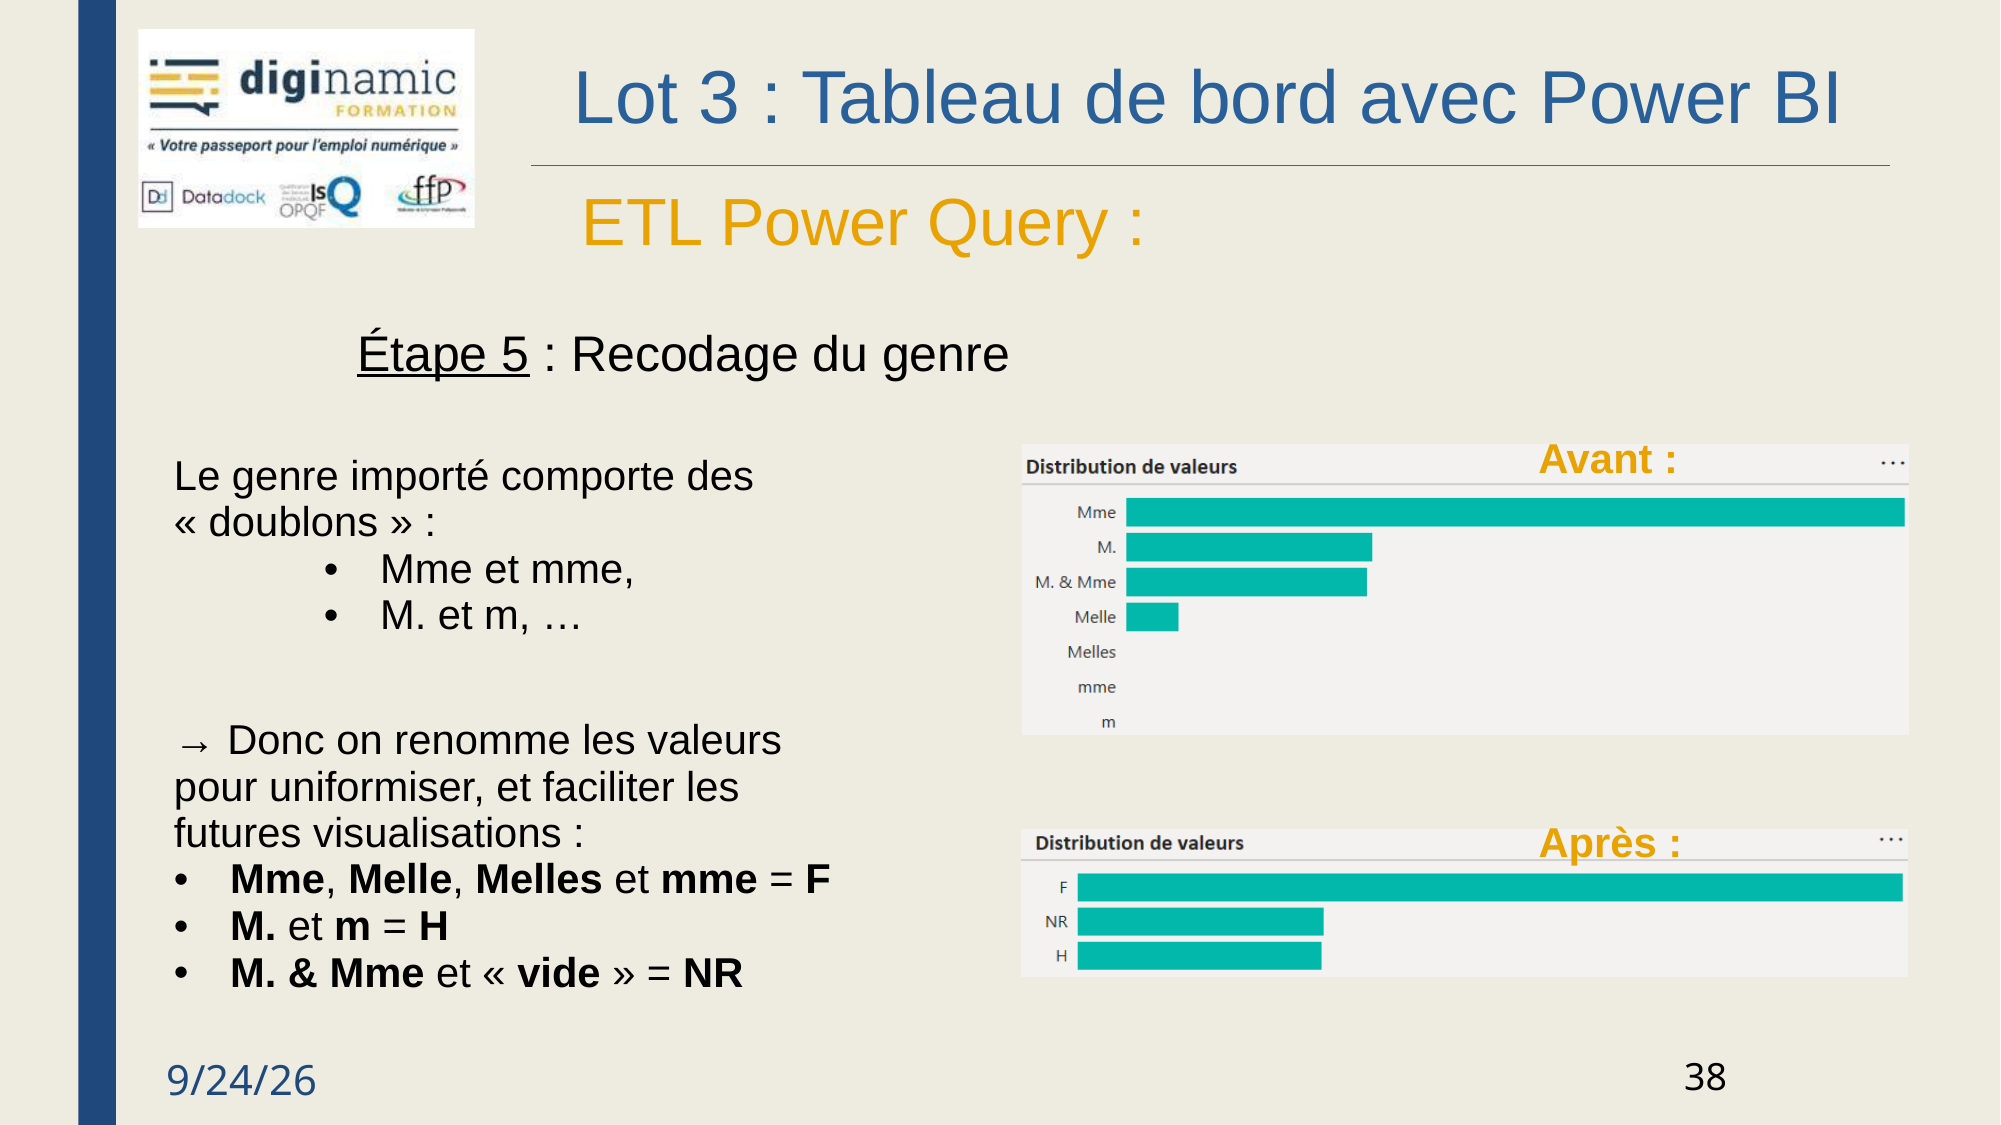

# Lot 3 : Tableau de bord avec Power BI
ETL Power Query :
Étape 5 : Recodage du genre
Avant :
Le genre importé comporte des « doublons » :
Mme et mme,
M. et m, …
→ Donc on renomme les valeurs pour uniformiser, et faciliter les futures visualisations :
Mme, Melle, Melles et mme = F
M. et m = H
M. & Mme et « vide » = NR
Après :
38